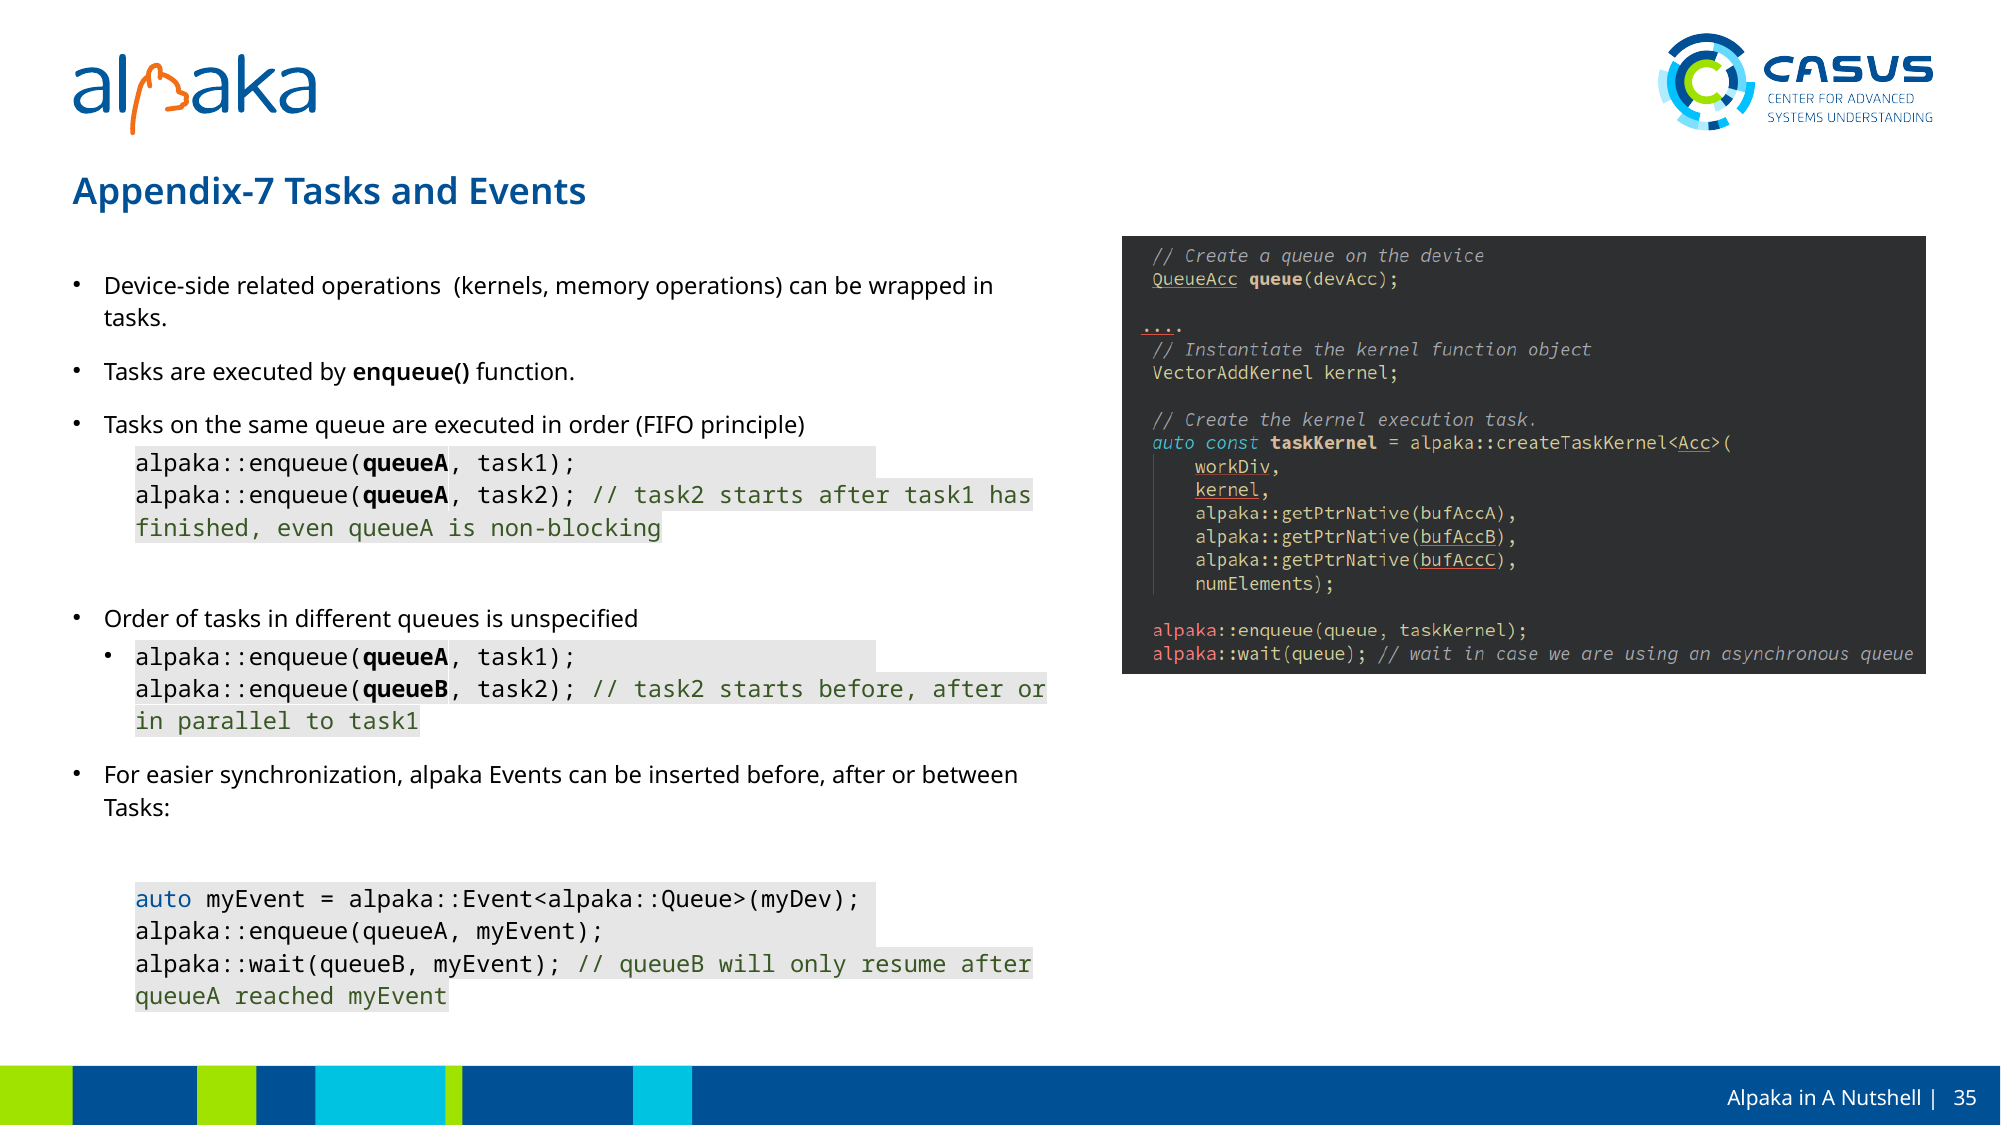

#
Appendix-7 Tasks and Events
Device-side related operations (kernels, memory operations) can be wrapped in tasks.
Tasks are executed by enqueue() function.
Tasks on the same queue are executed in order (FIFO principle)
alpaka::enqueue(queueA, task1); alpaka::enqueue(queueA, task2); // task2 starts after task1 has finished, even queueA is non-blocking
Order of tasks in different queues is unspecified
alpaka::enqueue(queueA, task1);
alpaka::enqueue(queueB, task2); // task2 starts before, after or in parallel to task1
For easier synchronization, alpaka Events can be inserted before, after or between Tasks:
auto myEvent = alpaka::Event<alpaka::Queue>(myDev);
alpaka::enqueue(queueA, myEvent);
alpaka::wait(queueB, myEvent); // queueB will only resume after queueA reached myEvent
Alpaka in A Nutshell
35